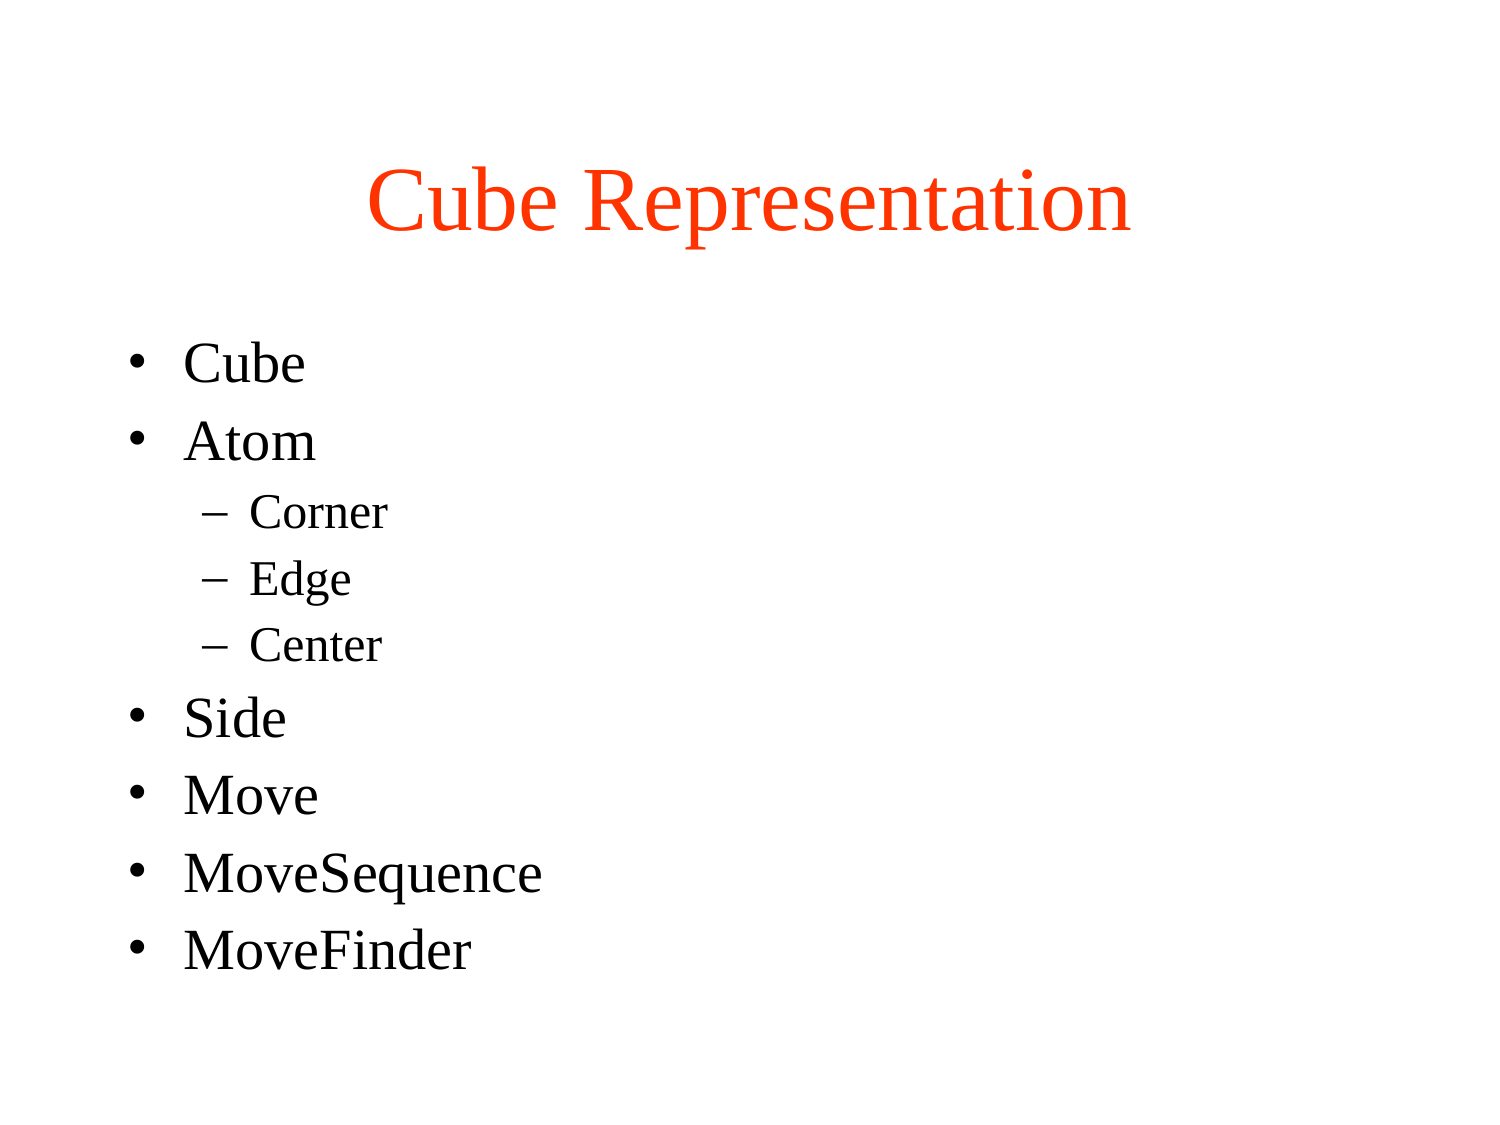

# Cube Representation
Cube
Atom
Corner
Edge
Center
Side
Move
MoveSequence
MoveFinder